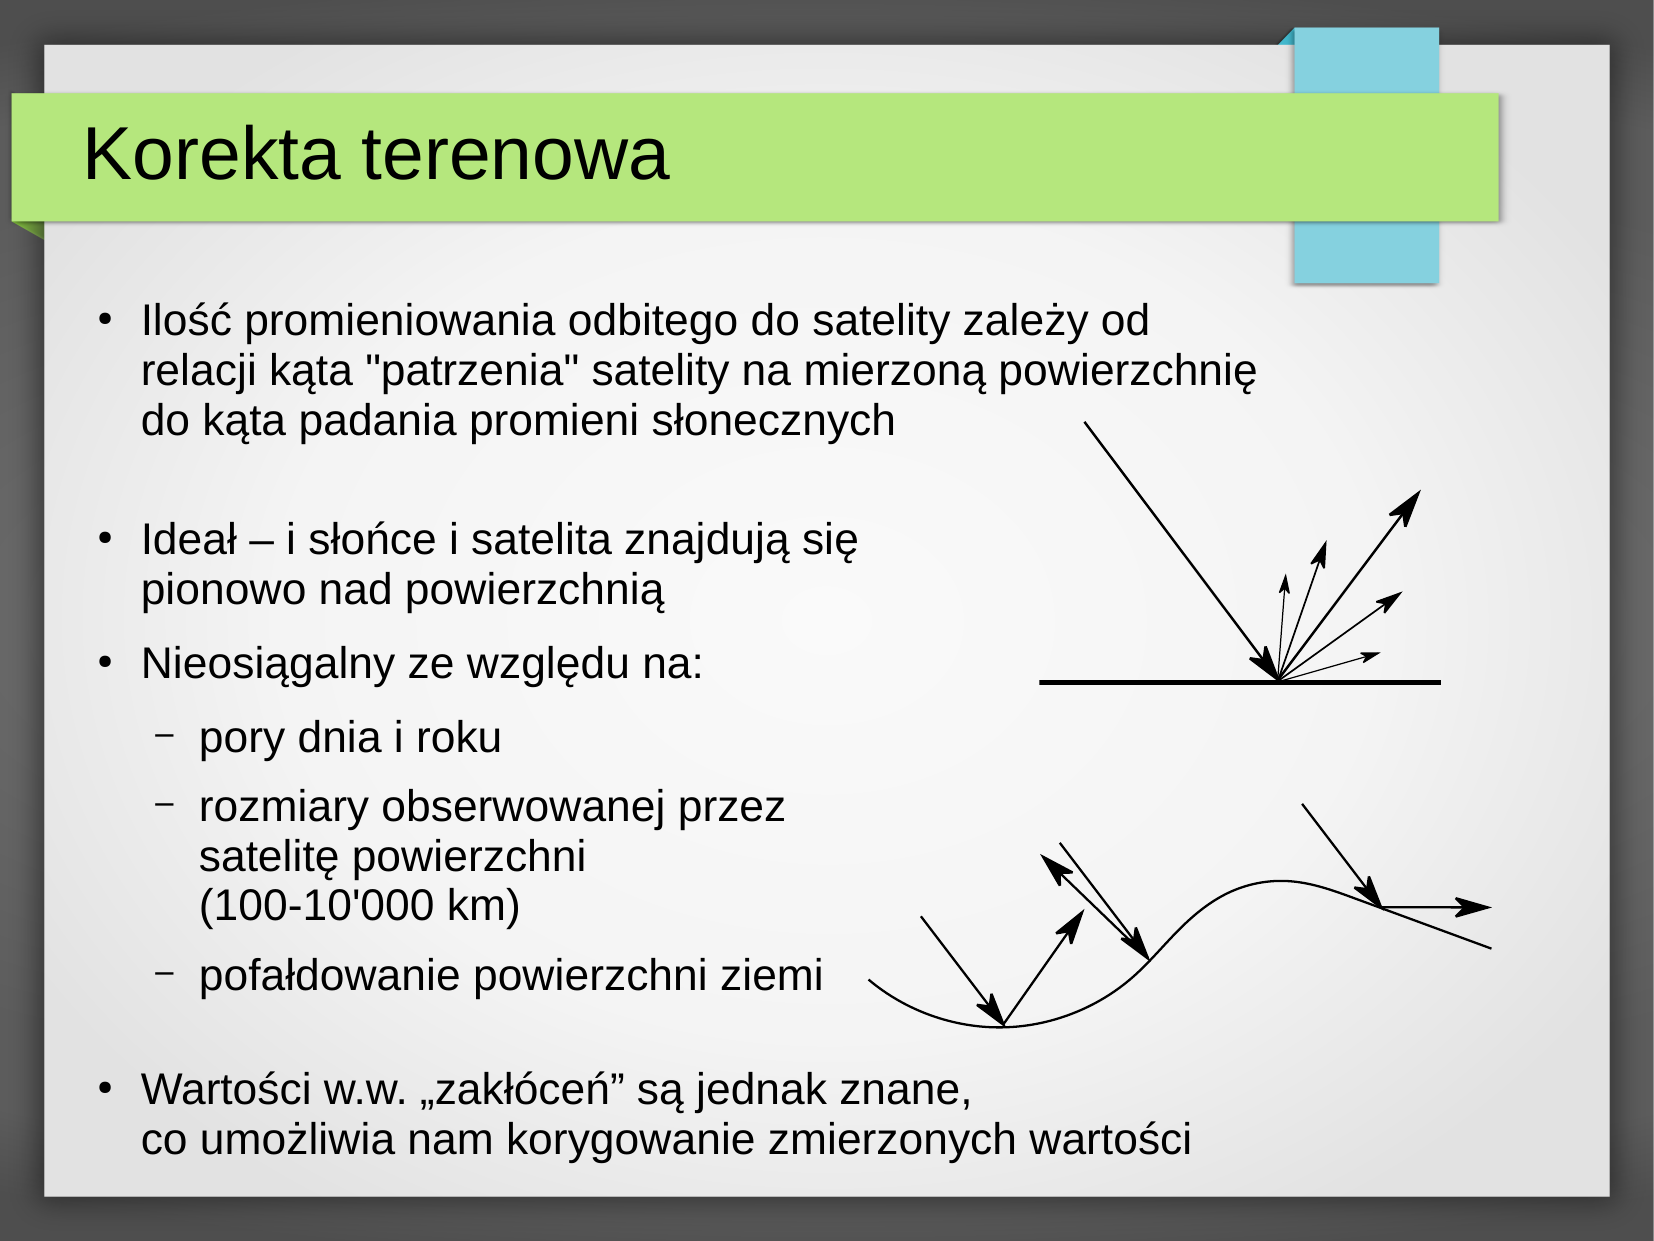

# Korekta terenowa
Ilość promieniowania odbitego do satelity zależy od
relacji kąta "patrzenia" satelity na mierzoną powierzchnię
do kąta padania promieni słonecznych
Ideał – i słońce i satelita znajdują się
pionowo nad powierzchnią
Nieosiągalny ze względu na:
pory dnia i roku
rozmiary obserwowanej przez
satelitę powierzchni
(100-10'000 km)
pofałdowanie powierzchni ziemi
Wartości w.w. „zakłóceń” są jednak znane,
co umożliwia nam korygowanie zmierzonych wartości